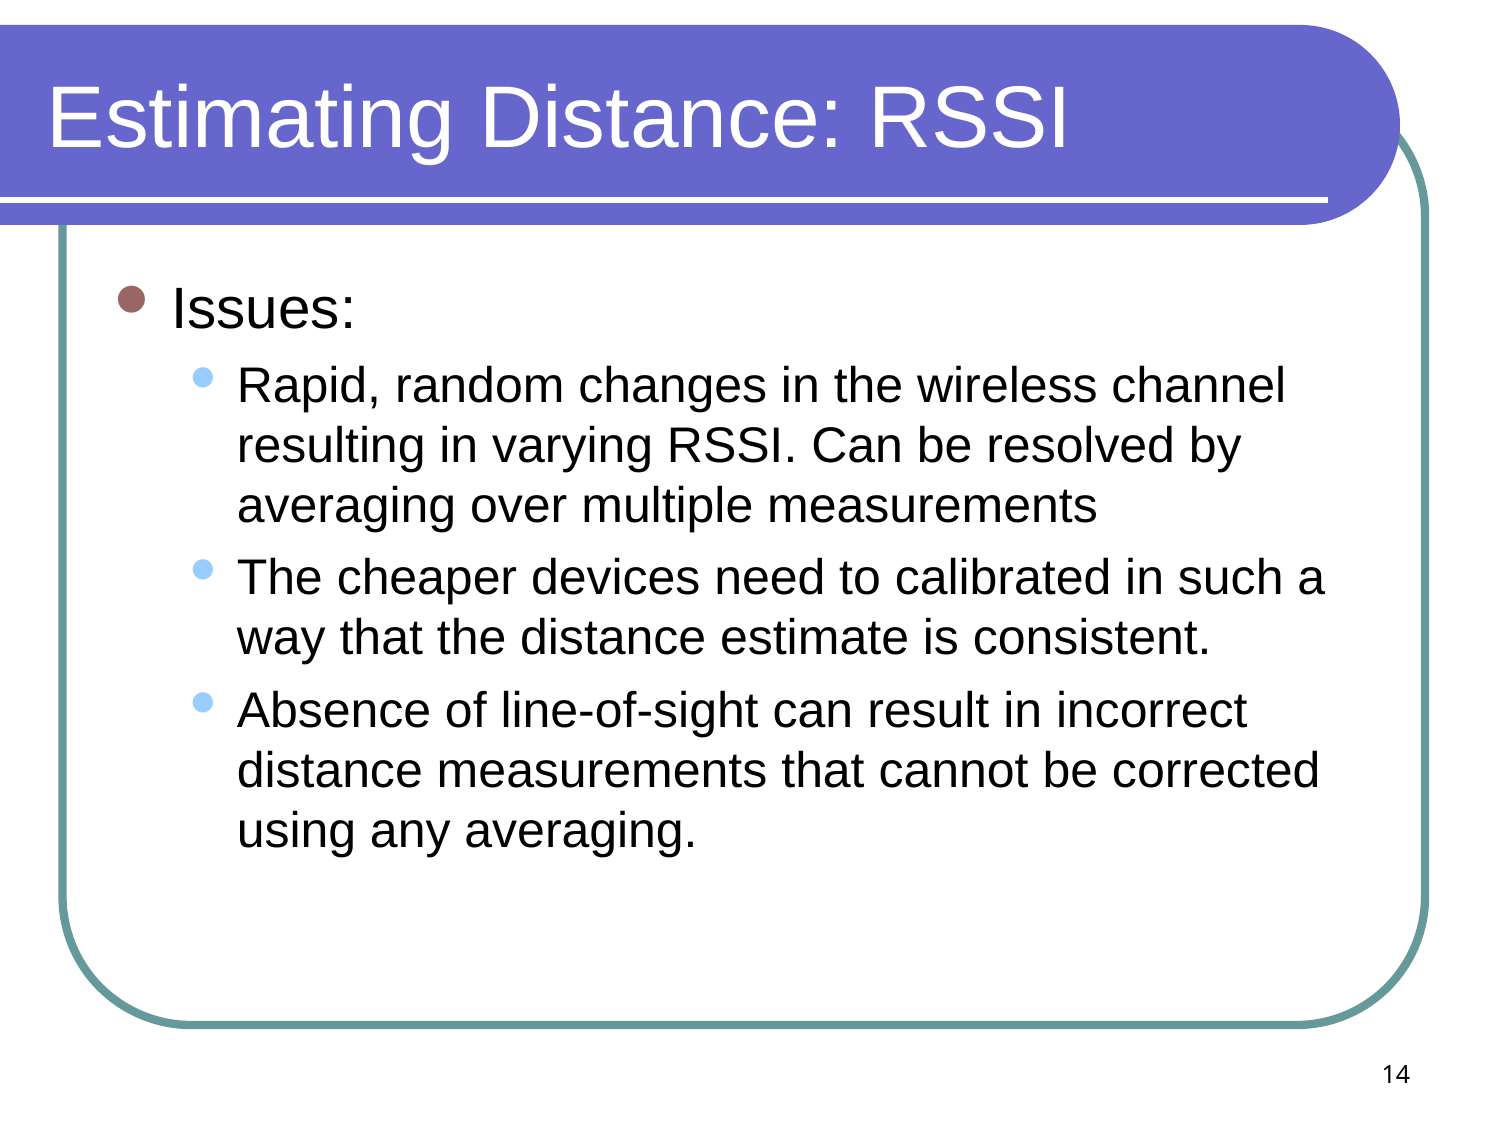

# Estimating Distance: RSSI
Issues:
Rapid, random changes in the wireless channel resulting in varying RSSI. Can be resolved by averaging over multiple measurements
The cheaper devices need to calibrated in such a way that the distance estimate is consistent.
Absence of line-of-sight can result in incorrect distance measurements that cannot be corrected using any averaging.